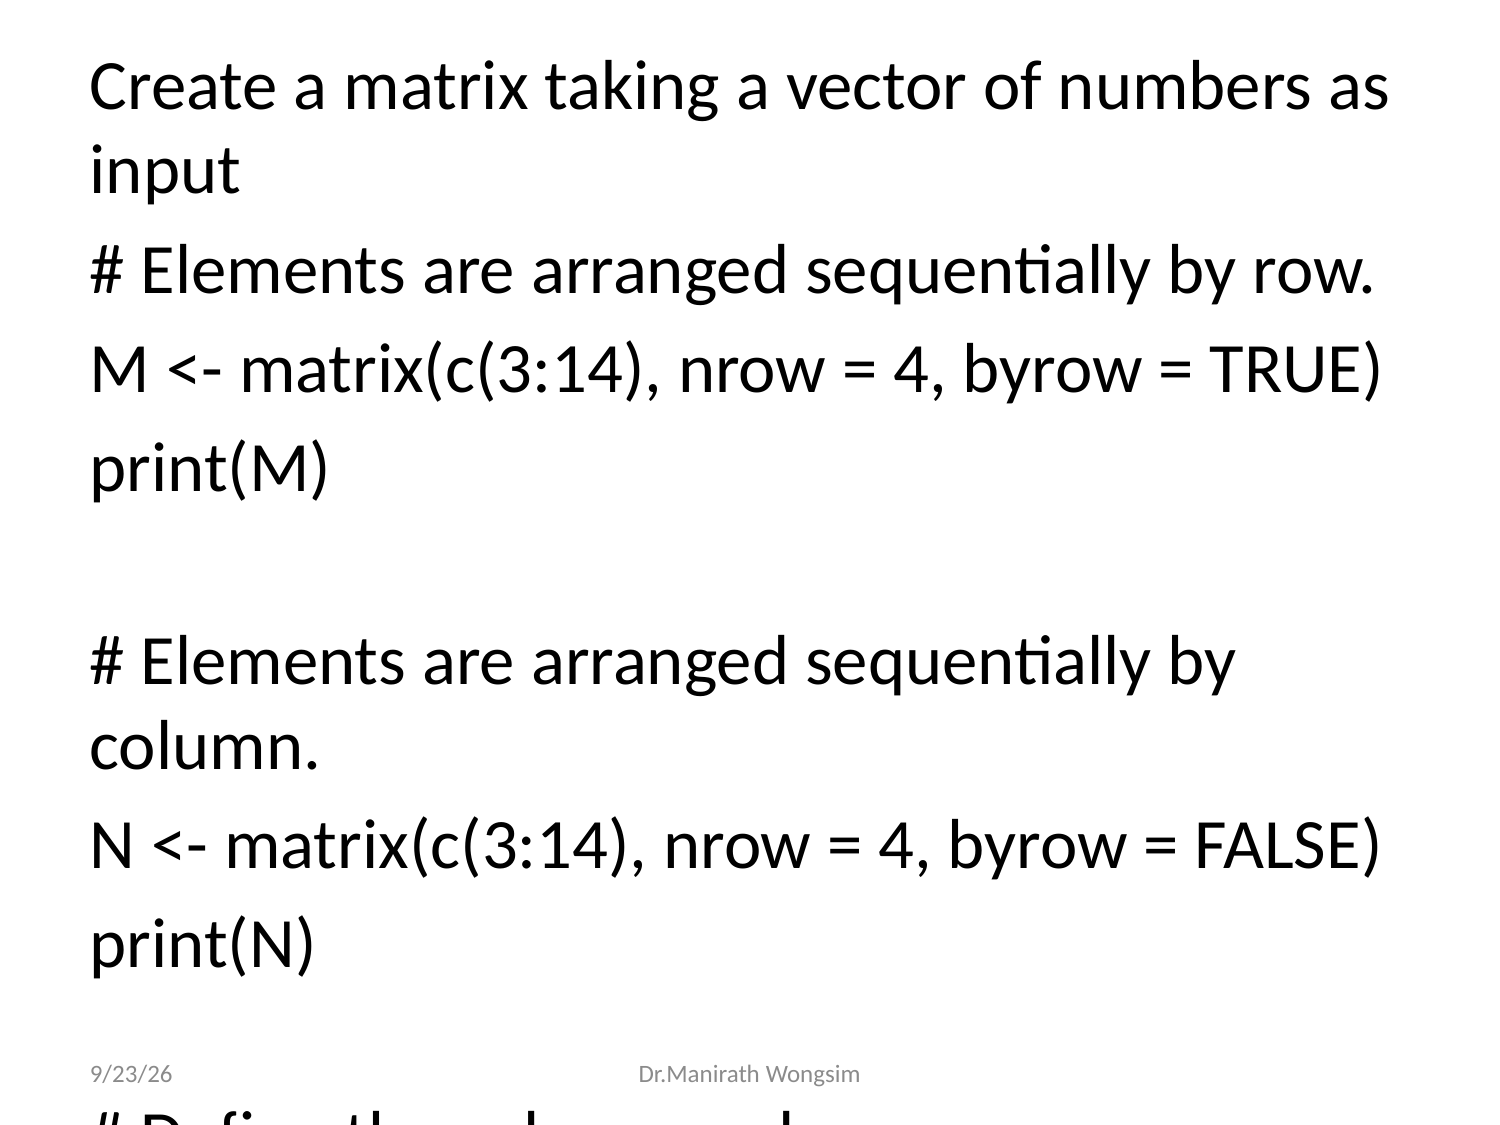

Create a matrix taking a vector of numbers as input
# Elements are arranged sequentially by row.
M <- matrix(c(3:14), nrow = 4, byrow = TRUE)
print(M)
# Elements are arranged sequentially by column.
N <- matrix(c(3:14), nrow = 4, byrow = FALSE)
print(N)
# Define the column and row names.
rownames = c("row1", "row2", "row3", "row4")
colnames = c("col1", "col2", "col3")
P <- matrix(c(3:14), nrow = 4, byrow = TRUE, dimnames = list(rownames, colnames))
print(P)
When we execute the above code, it produces the following result −
 [,1] [,2] [,3]
[1,] 3 4 5
[2,] 6 7 8
[3,] 9 10 11
[4,] 12 13 14
 [,1] [,2] [,3]
[1,] 3 7 11
[2,] 4 8 12
[3,] 5 9 13
[4,] 6 10 14
Dr.Manirath Wongsim